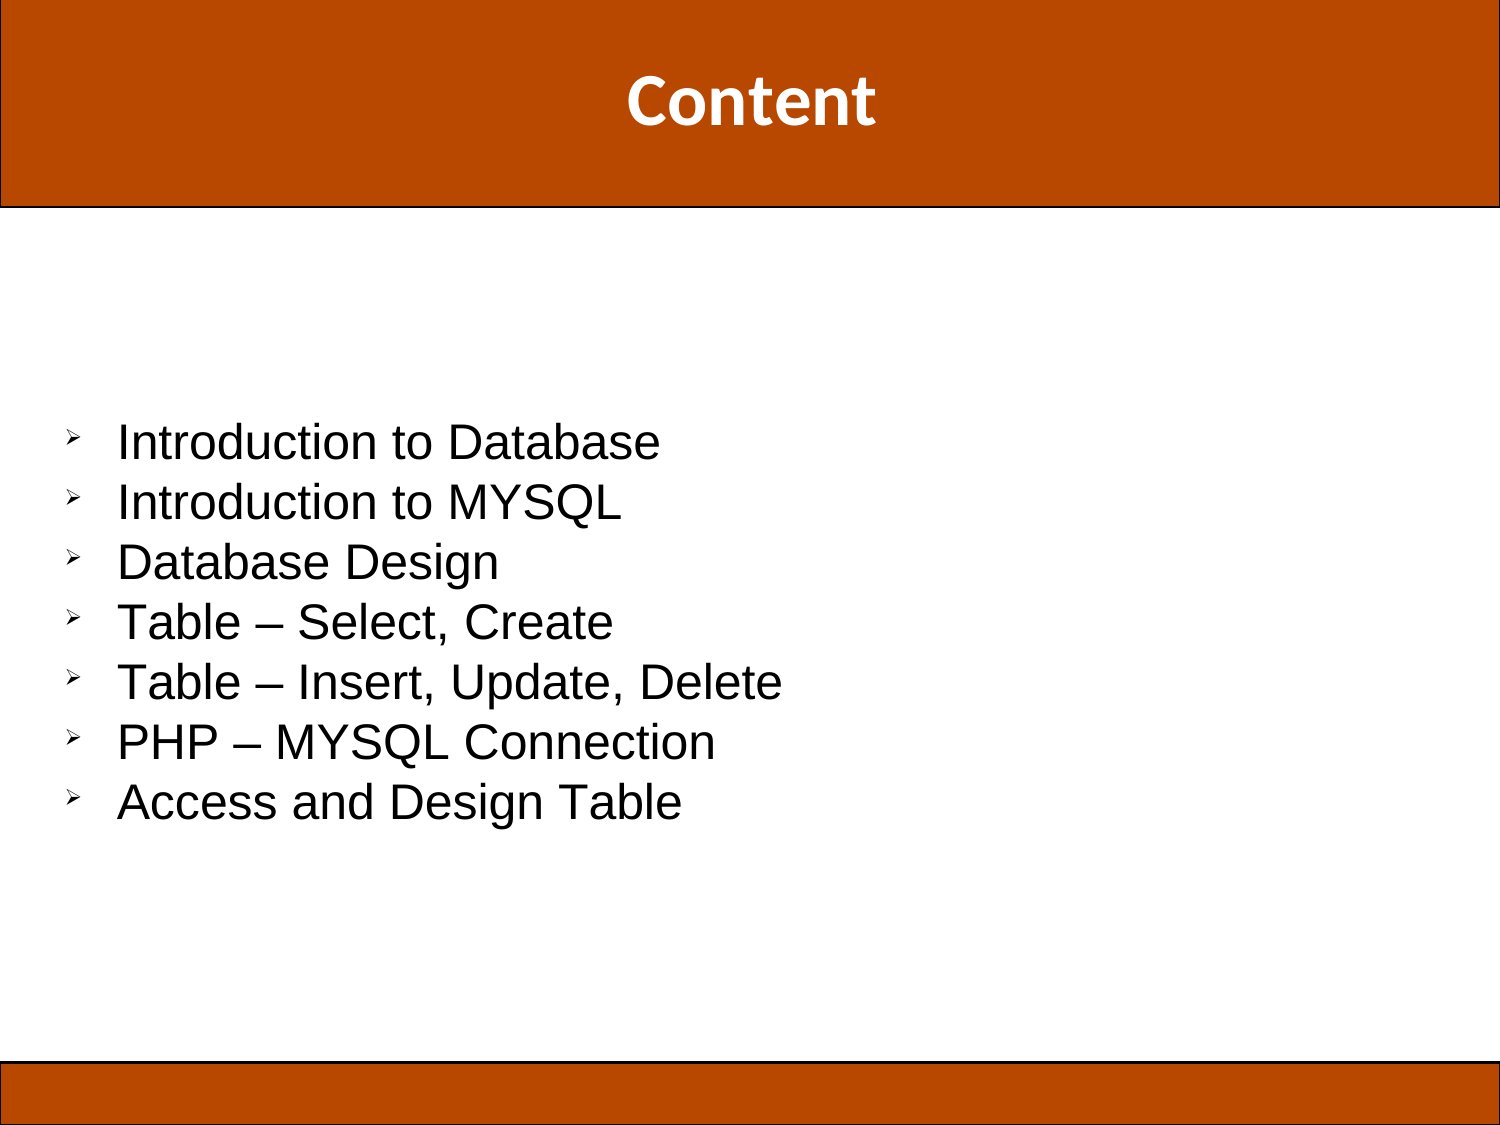

Content
#
Introduction to Database
Introduction to MYSQL
Database Design
Table – Select, Create
Table – Insert, Update, Delete
PHP – MYSQL Connection
Access and Design Table